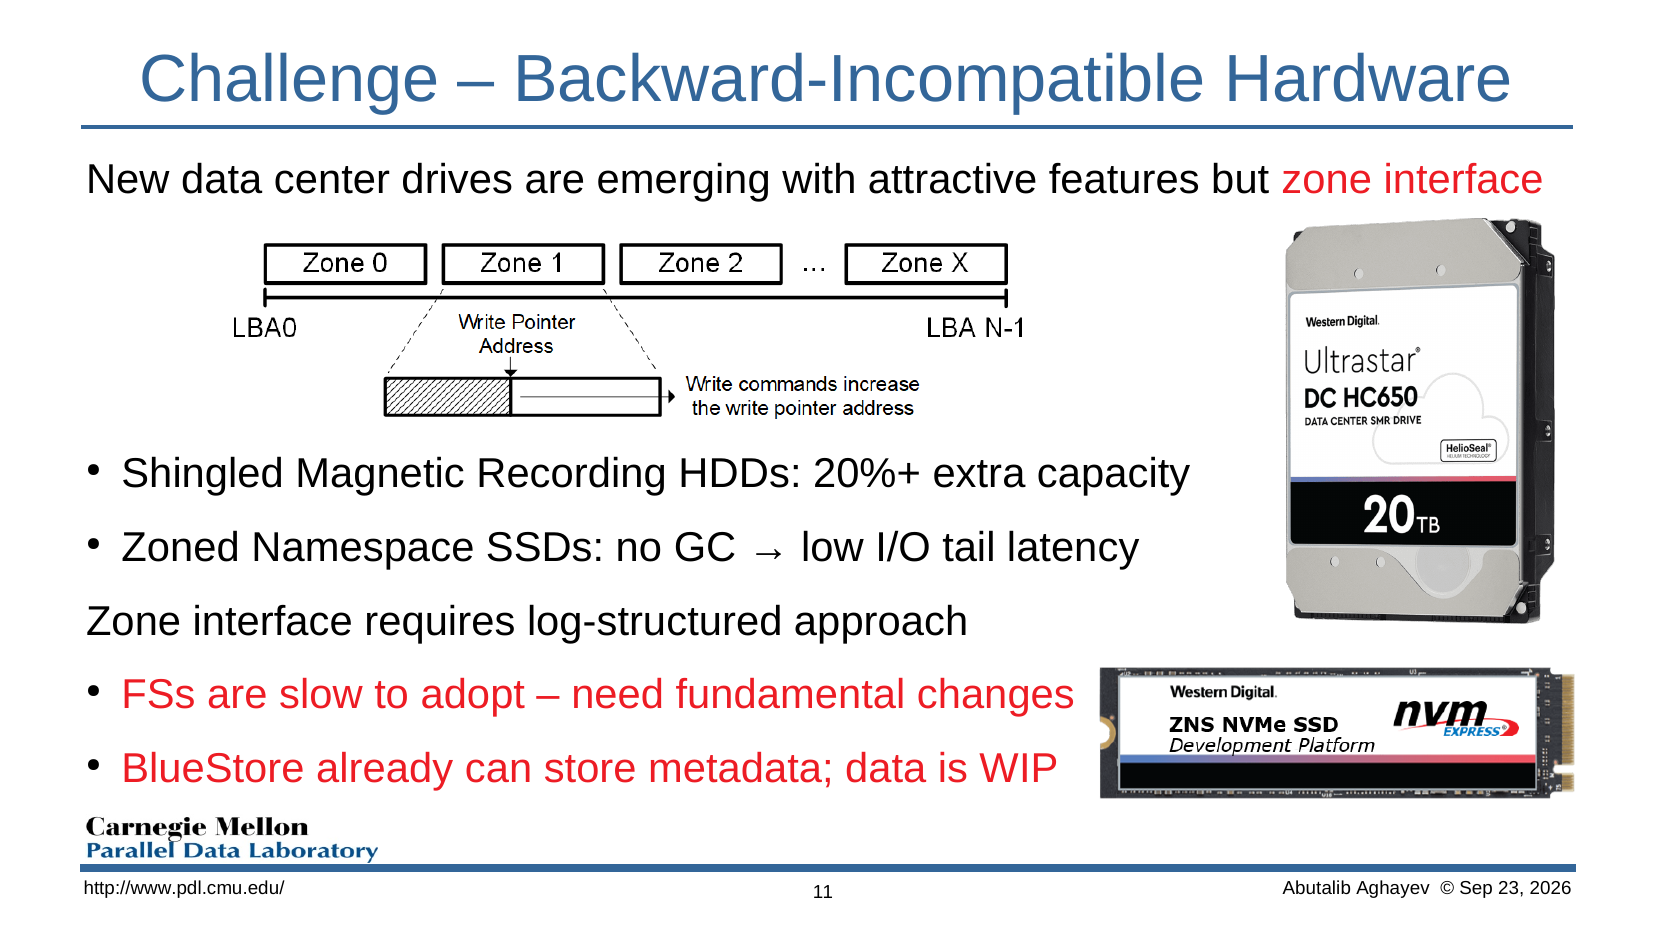

# Challenge – Backward-Incompatible Hardware
New data center drives are emerging with attractive features but zone interface
Shingled Magnetic Recording HDDs: 20%+ extra capacity
Zoned Namespace SSDs: no GC → low I/O tail latency
Zone interface requires log-structured approach
FSs are slow to adopt – need fundamental changes
BlueStore already can store metadata; data is WIP
http://www.pdl.cmu.edu/
 Abutalib Aghayev ©